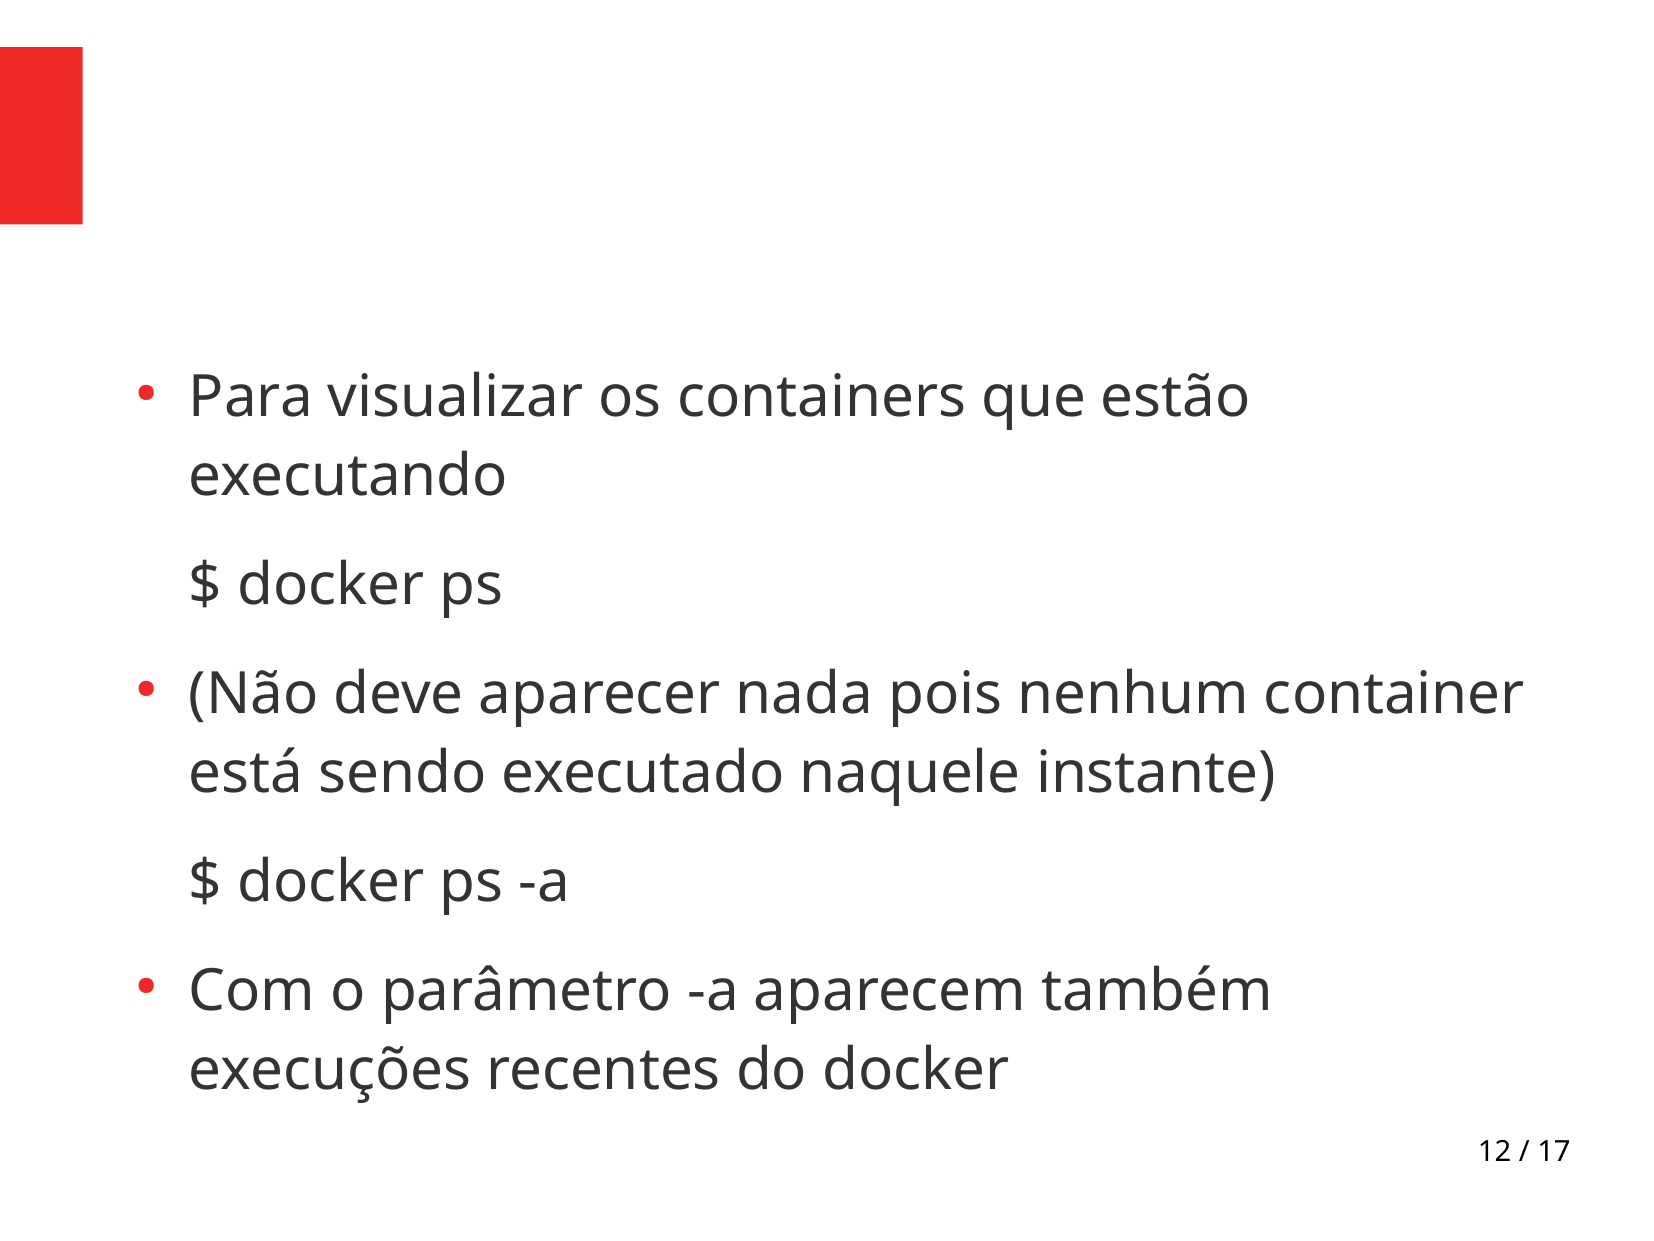

#
Para visualizar os containers que estão executando
$ docker ps
(Não deve aparecer nada pois nenhum container está sendo executado naquele instante)
$ docker ps -a
Com o parâmetro -a aparecem também execuções recentes do docker
12